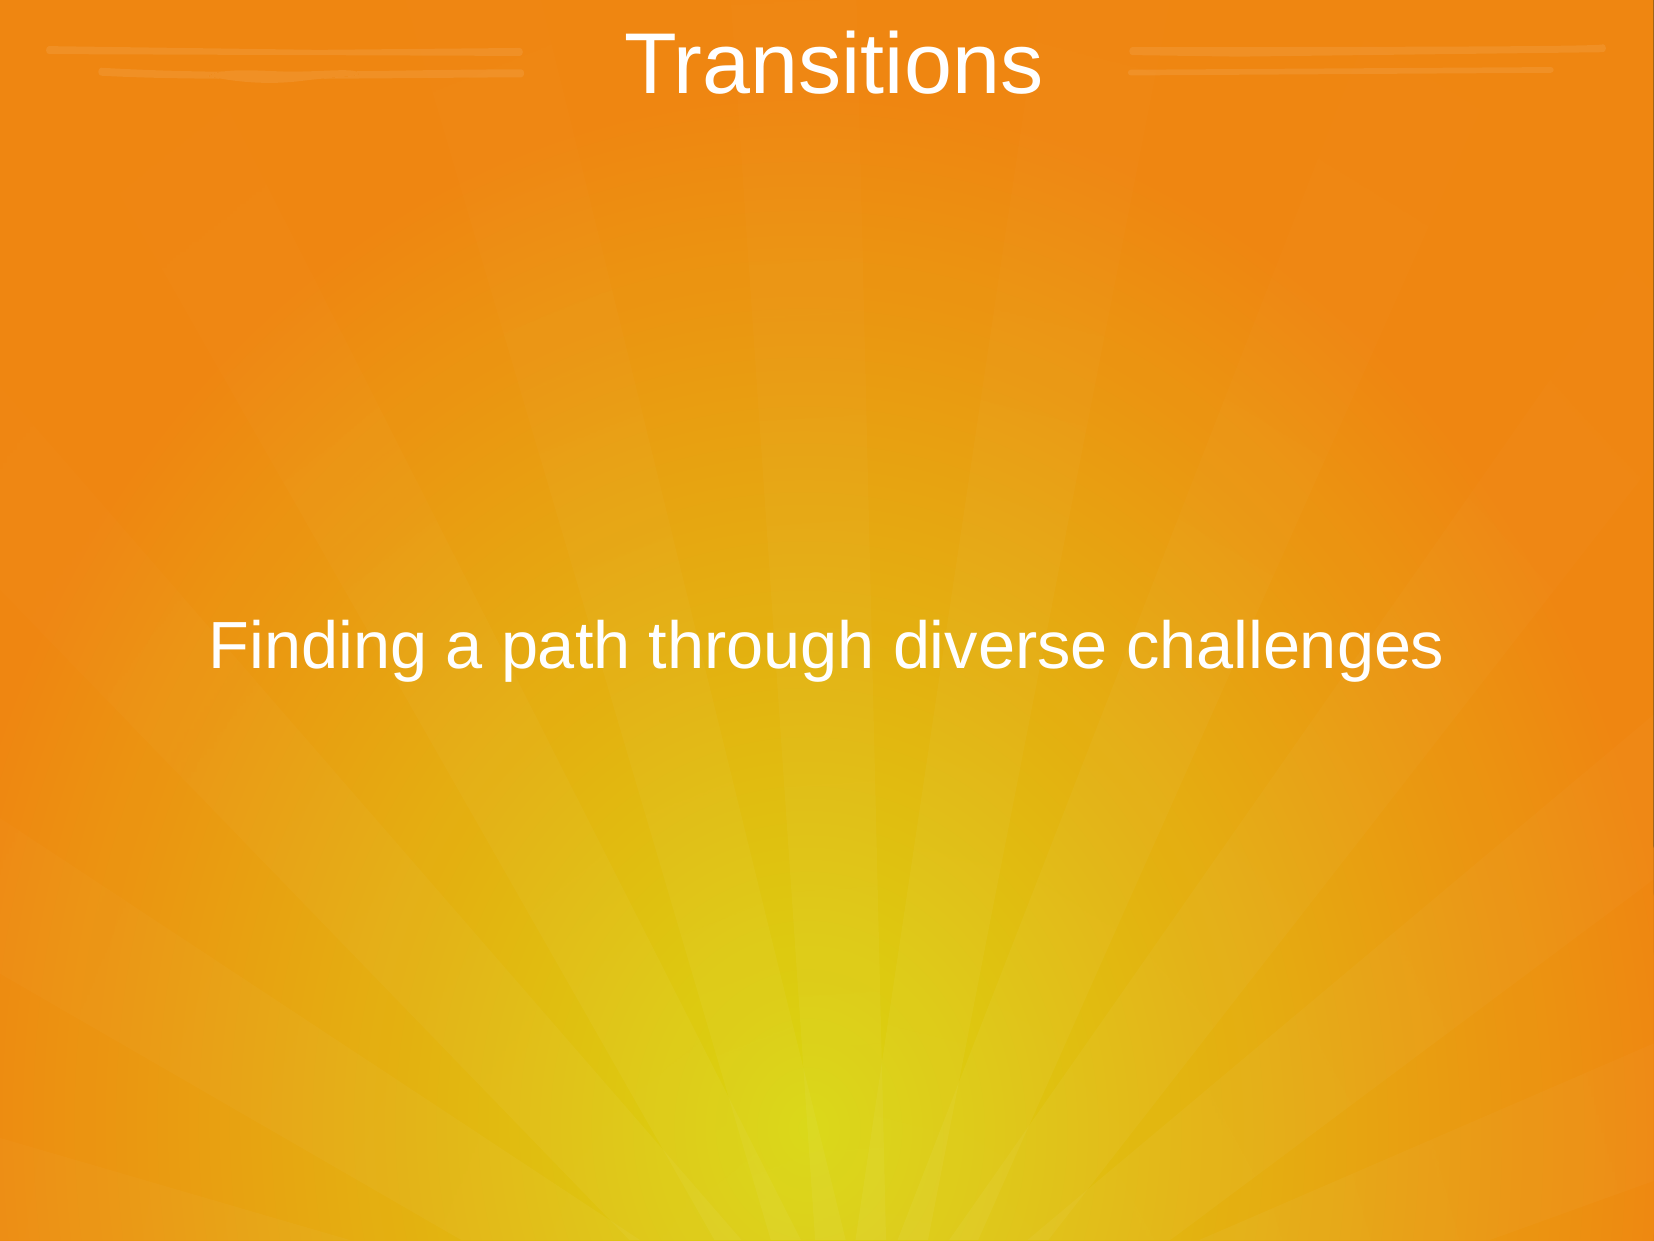

# Transitions
Finding a path through diverse challenges